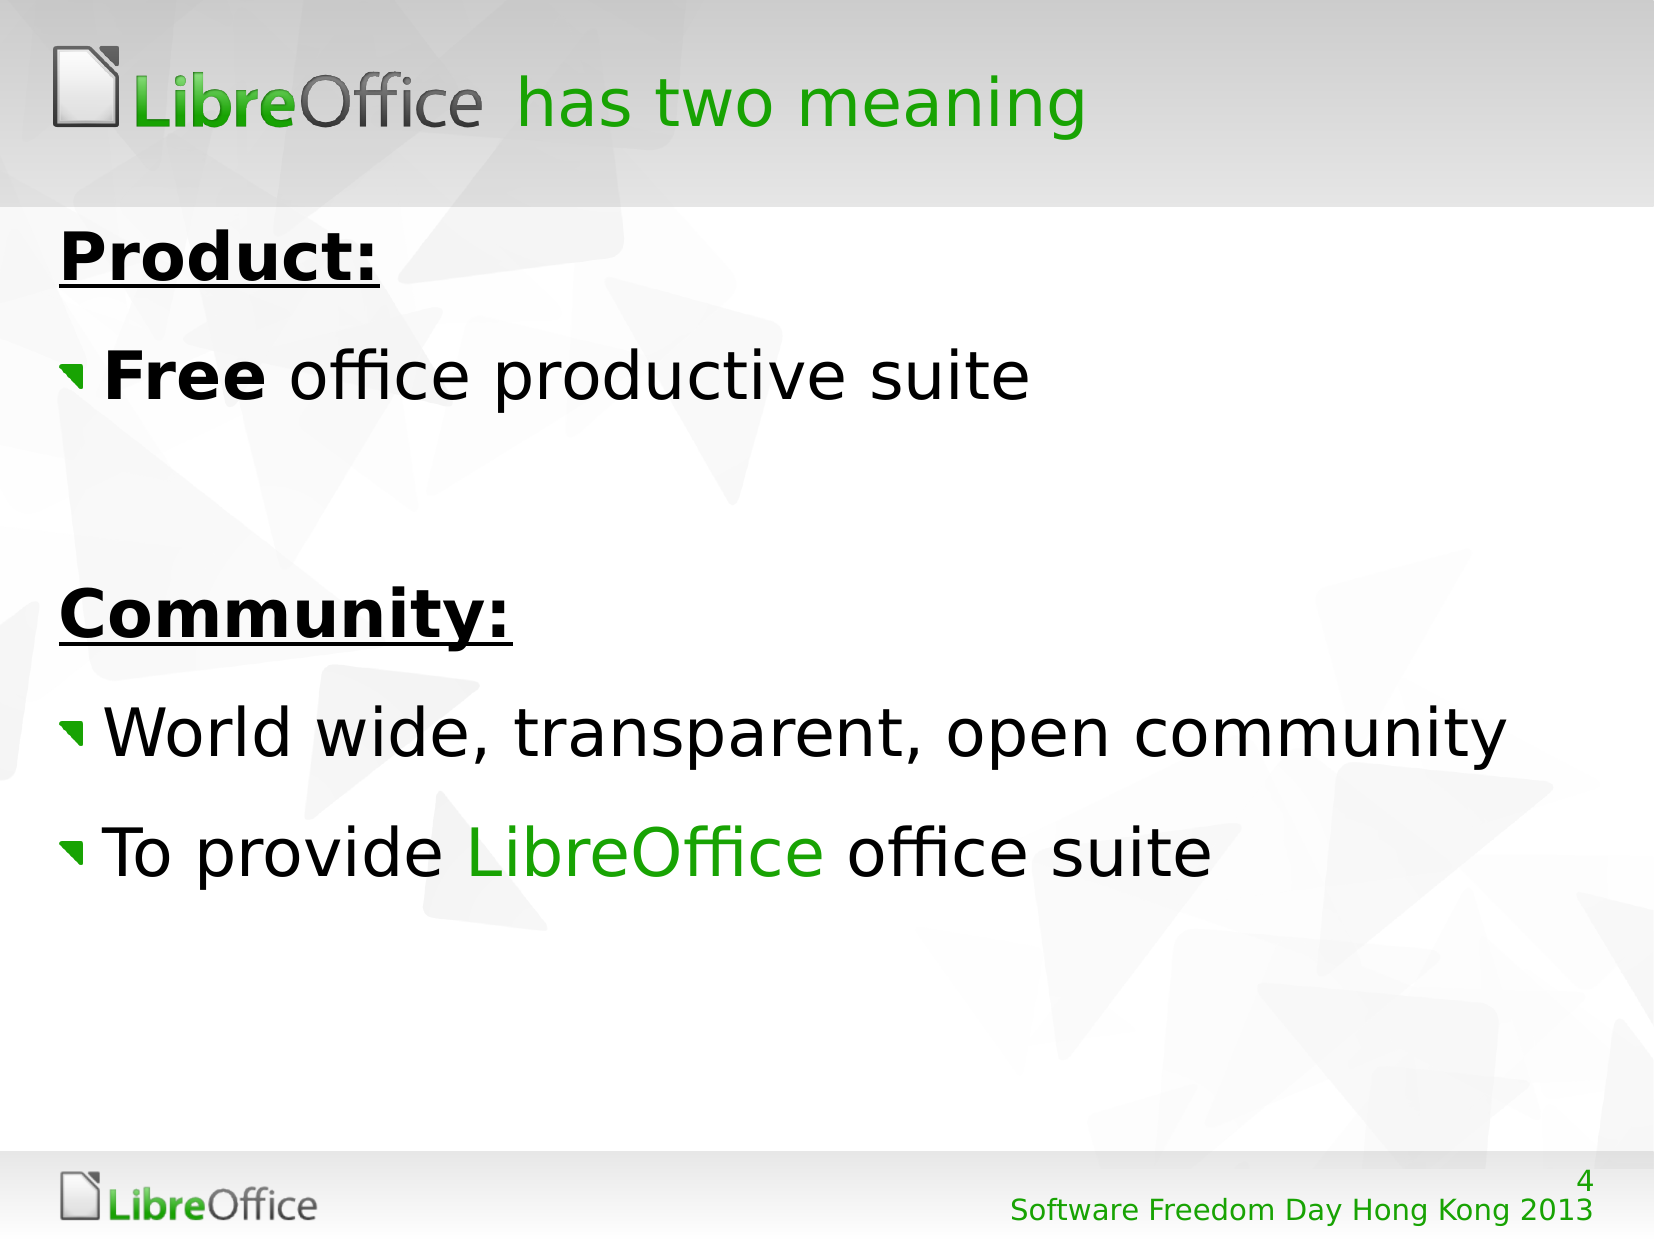

# has two meaning
Product:
Free office productive suite
Community:
World wide, transparent, open community
To provide LibreOffice office suite
4
Software Freedom Day Hong Kong 2013